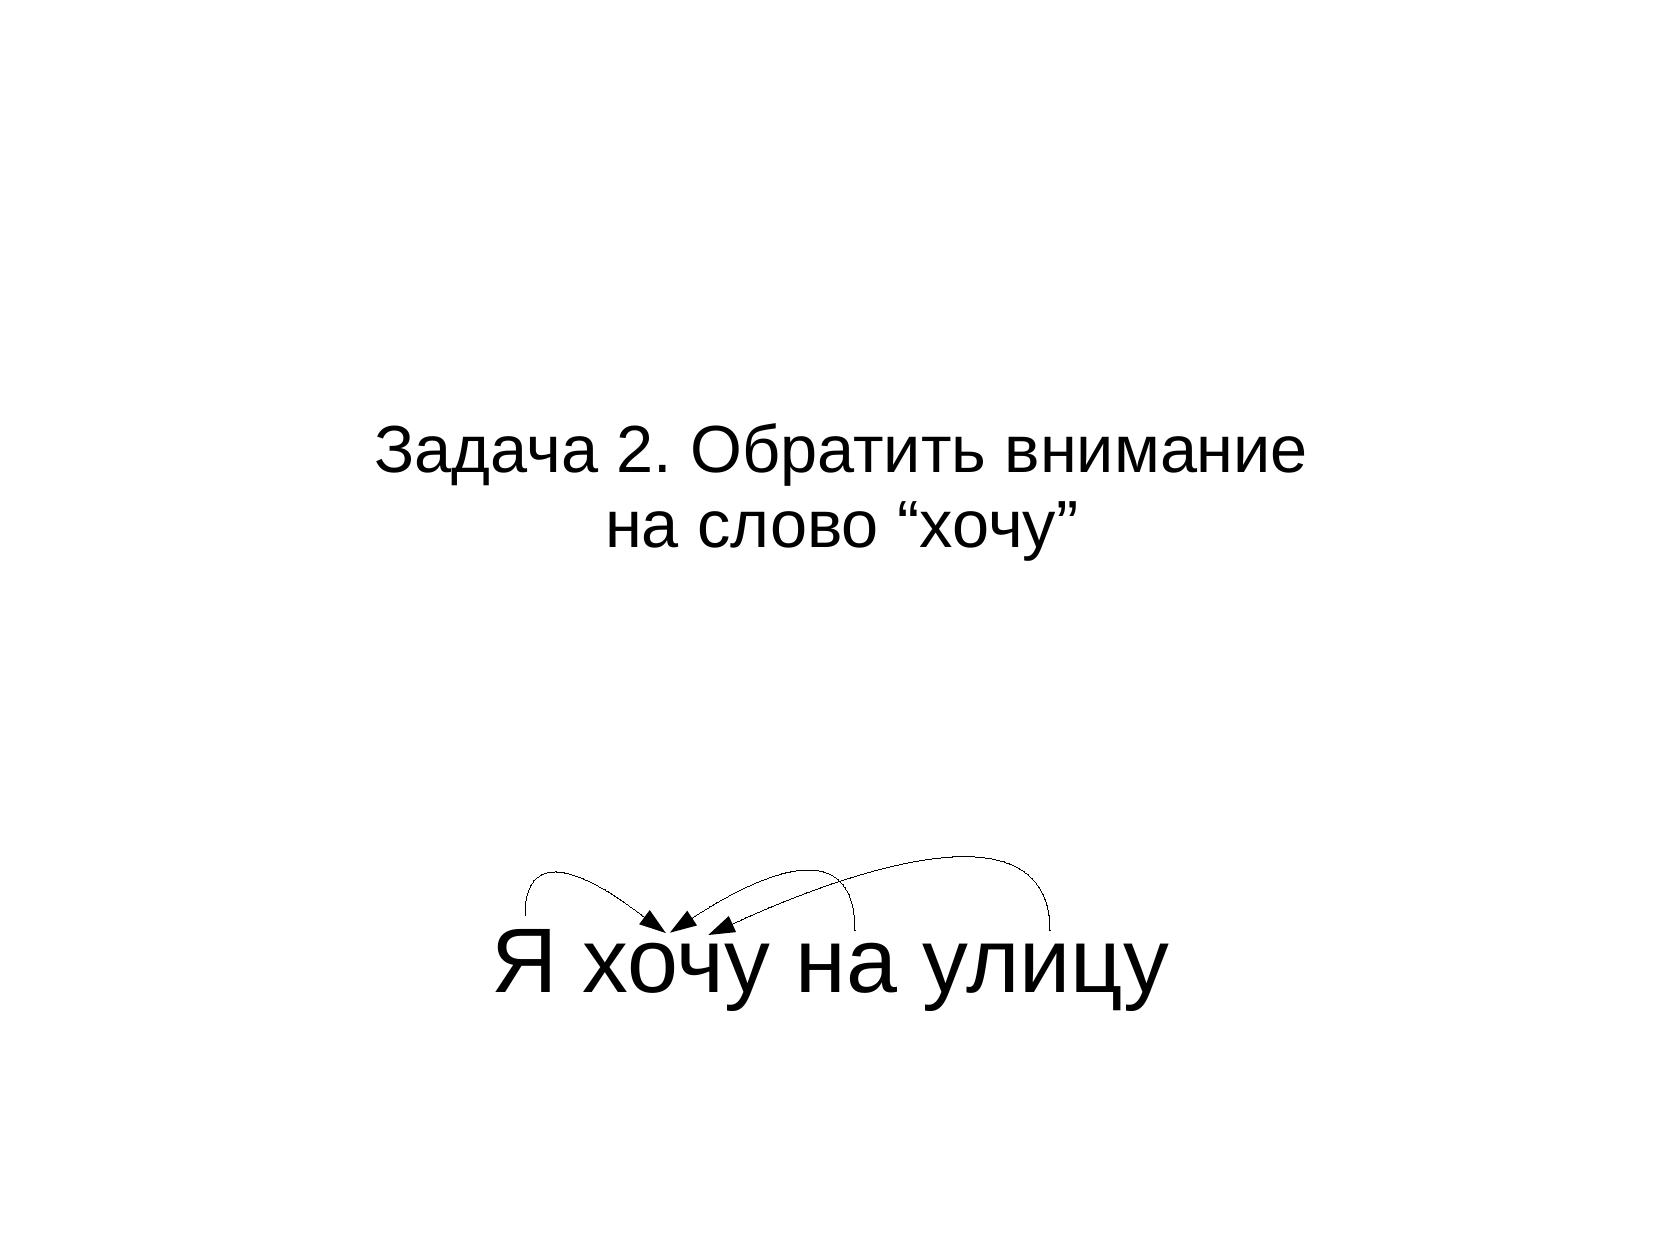

Задача 2. Обратить внимание на слово “хочу”
Я хочу на улицу